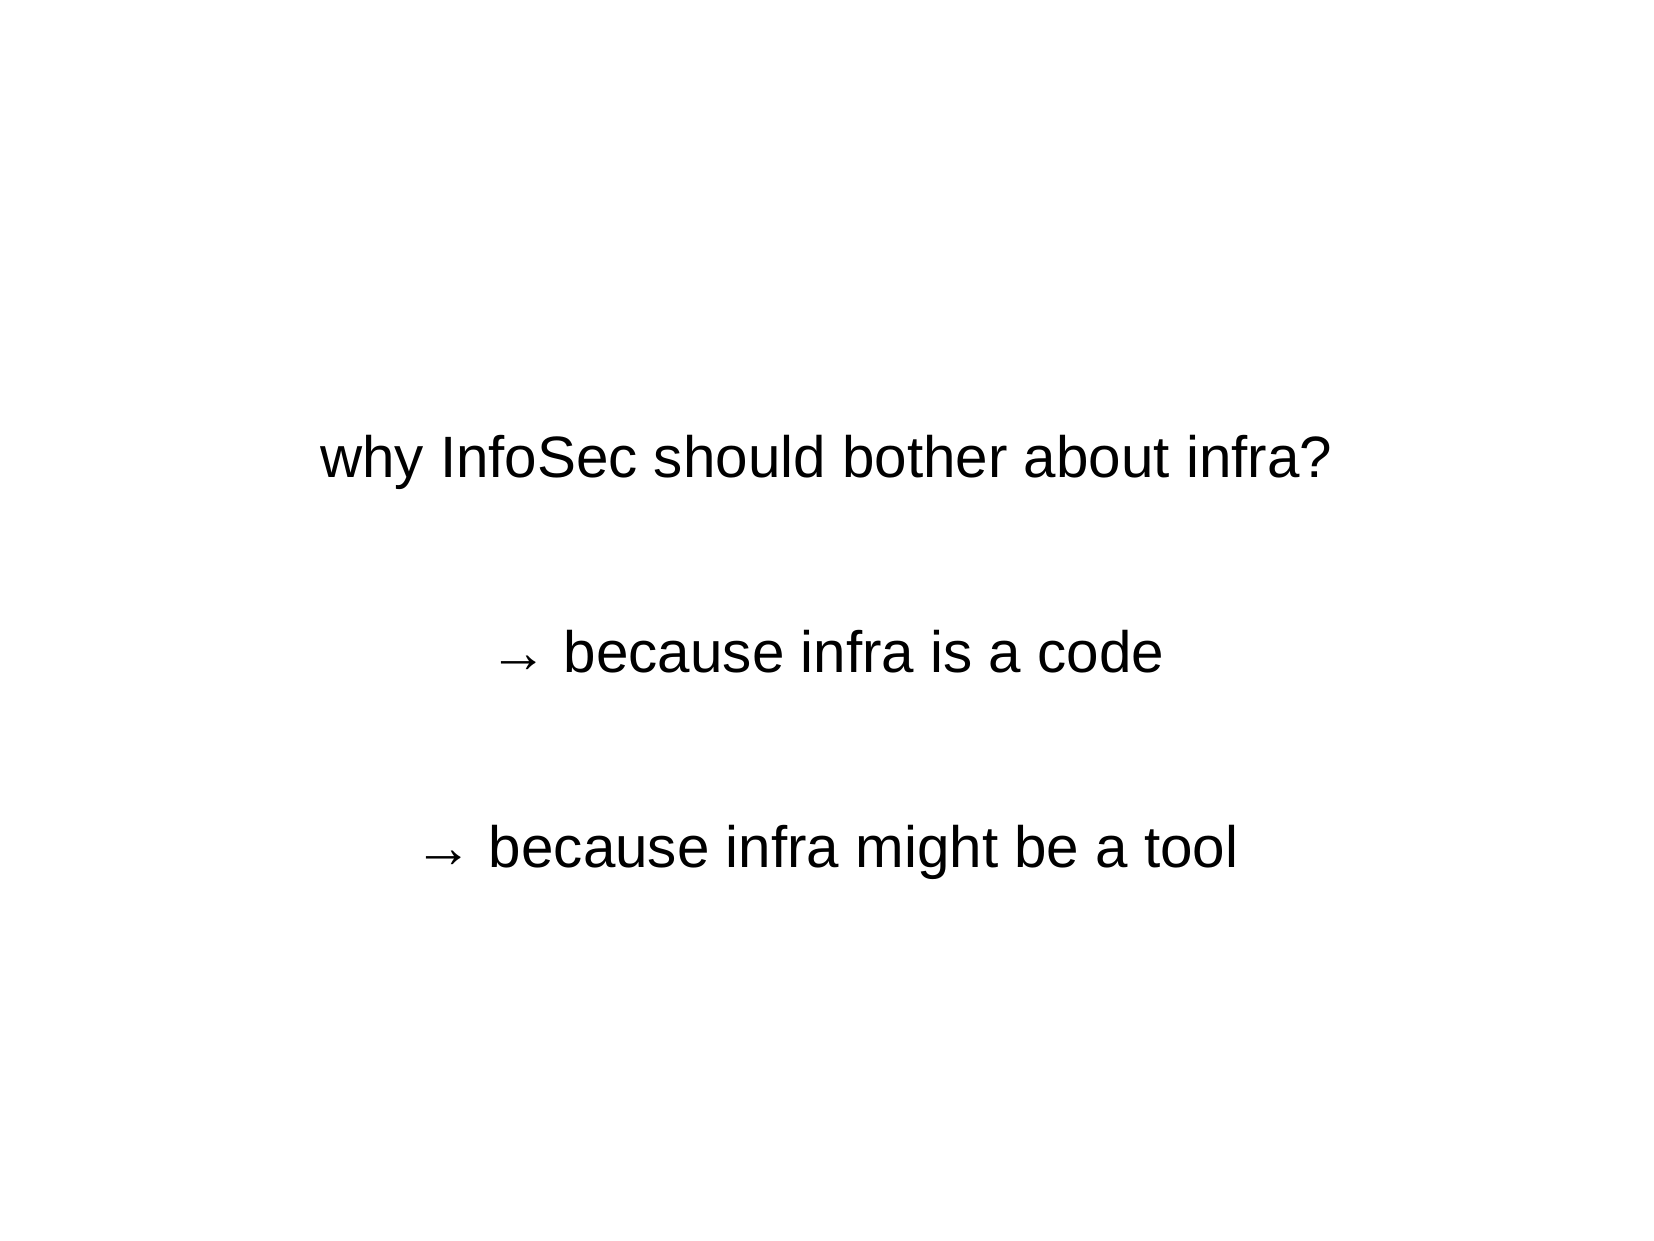

why InfoSec should bother about infra?
→ because infra is a code
→ because infra might be a tool